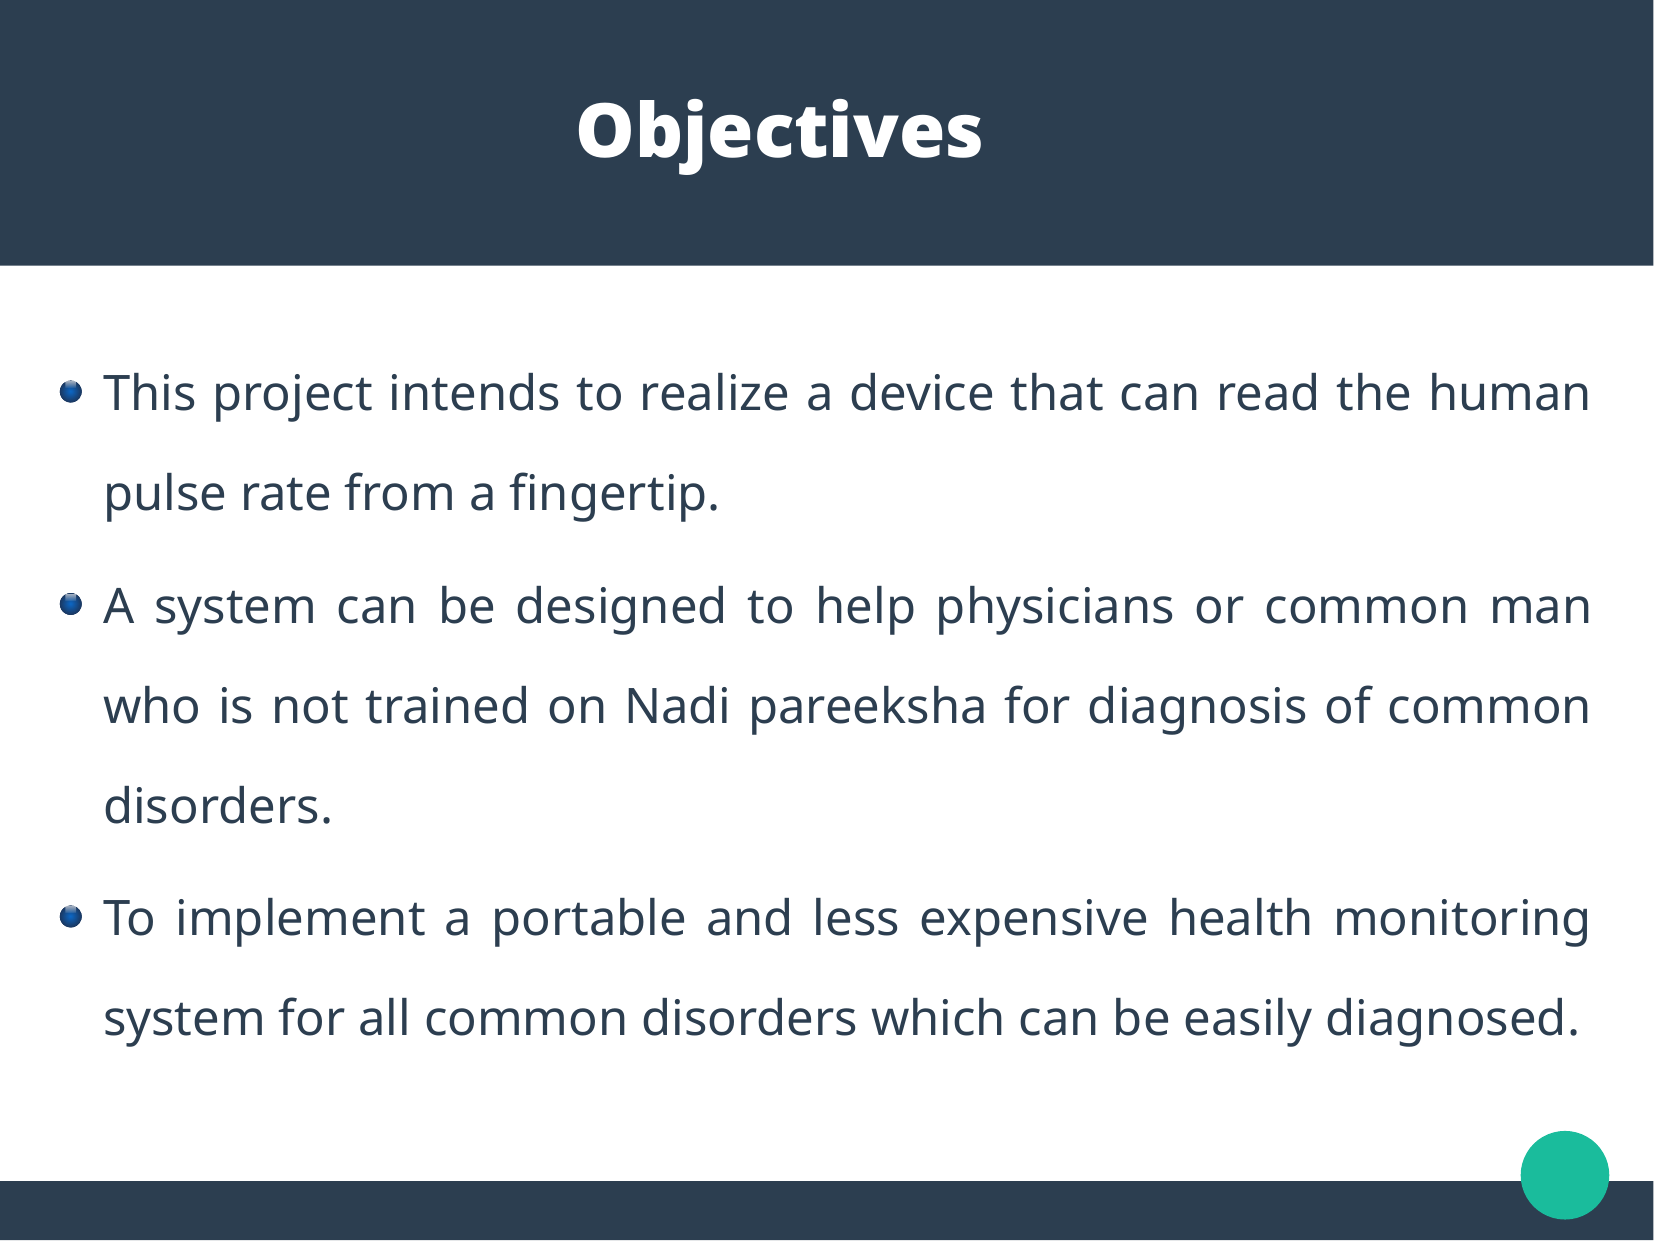

# Objectives
This project intends to realize a device that can read the human pulse rate from a fingertip.
A system can be designed to help physicians or common man who is not trained on Nadi pareeksha for diagnosis of common disorders.
To implement a portable and less expensive health monitoring system for all common disorders which can be easily diagnosed.